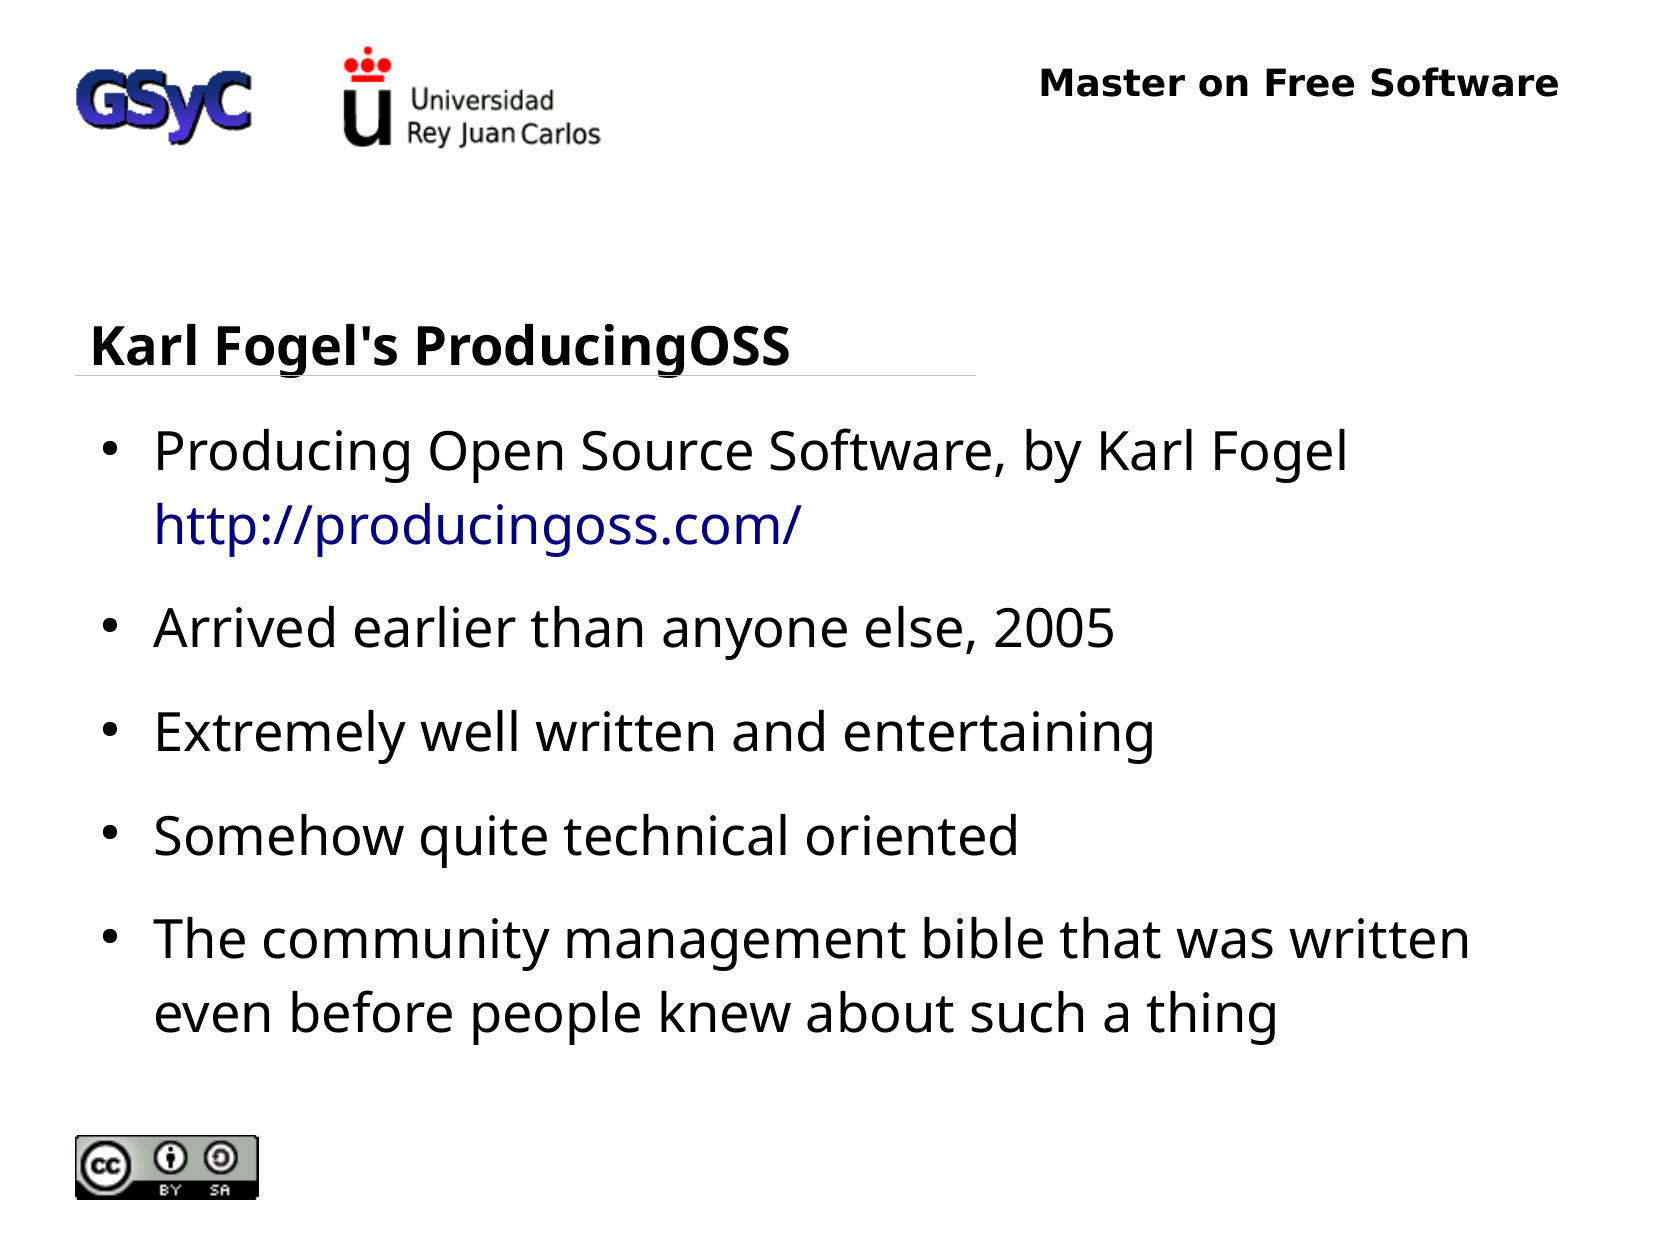

Karl Fogel's ProducingOSS
# Producing Open Source Software, by Karl Fogel http://producingoss.com/
Arrived earlier than anyone else, 2005
Extremely well written and entertaining
Somehow quite technical oriented
The community management bible that was written even before people knew about such a thing